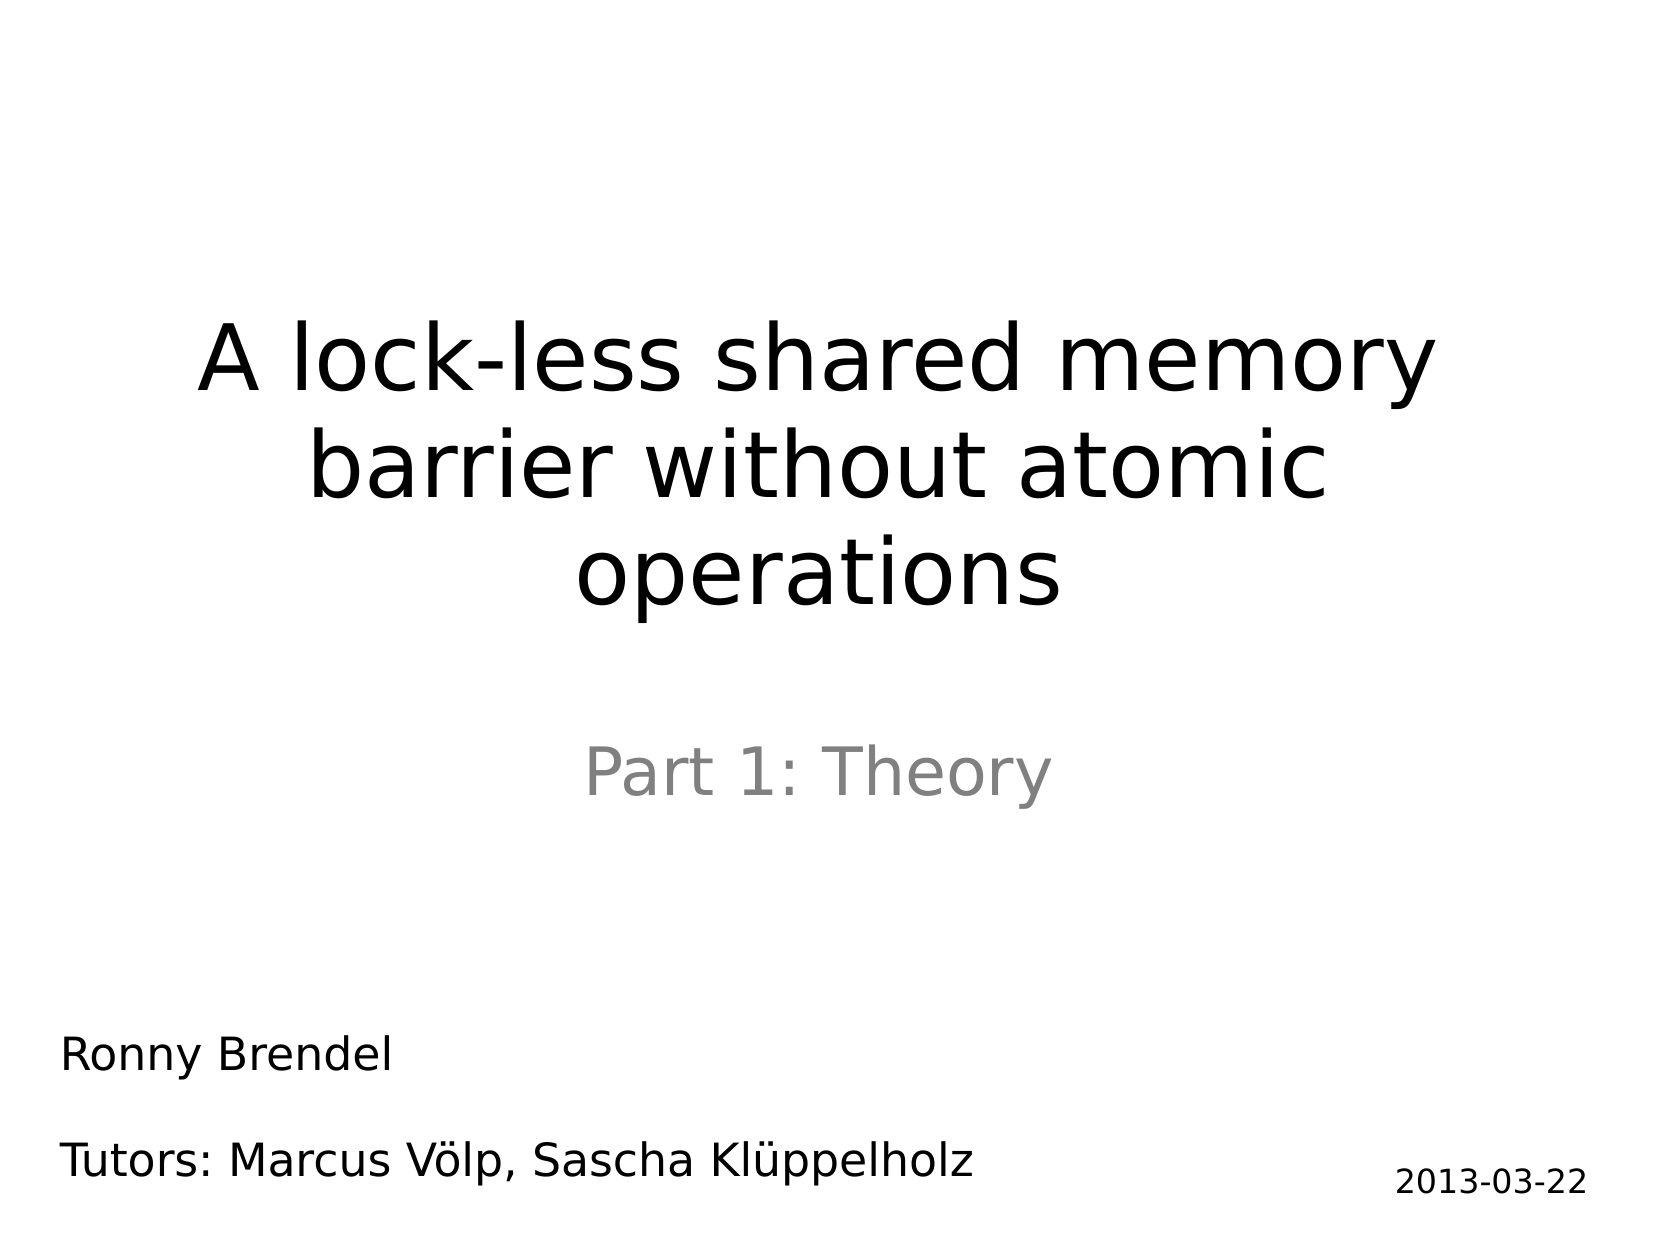

# A lock-less shared memory barrier without atomic operations
Part 1: Theory
Ronny Brendel
Tutors: Marcus Völp, Sascha Klüppelholz
2013-03-22